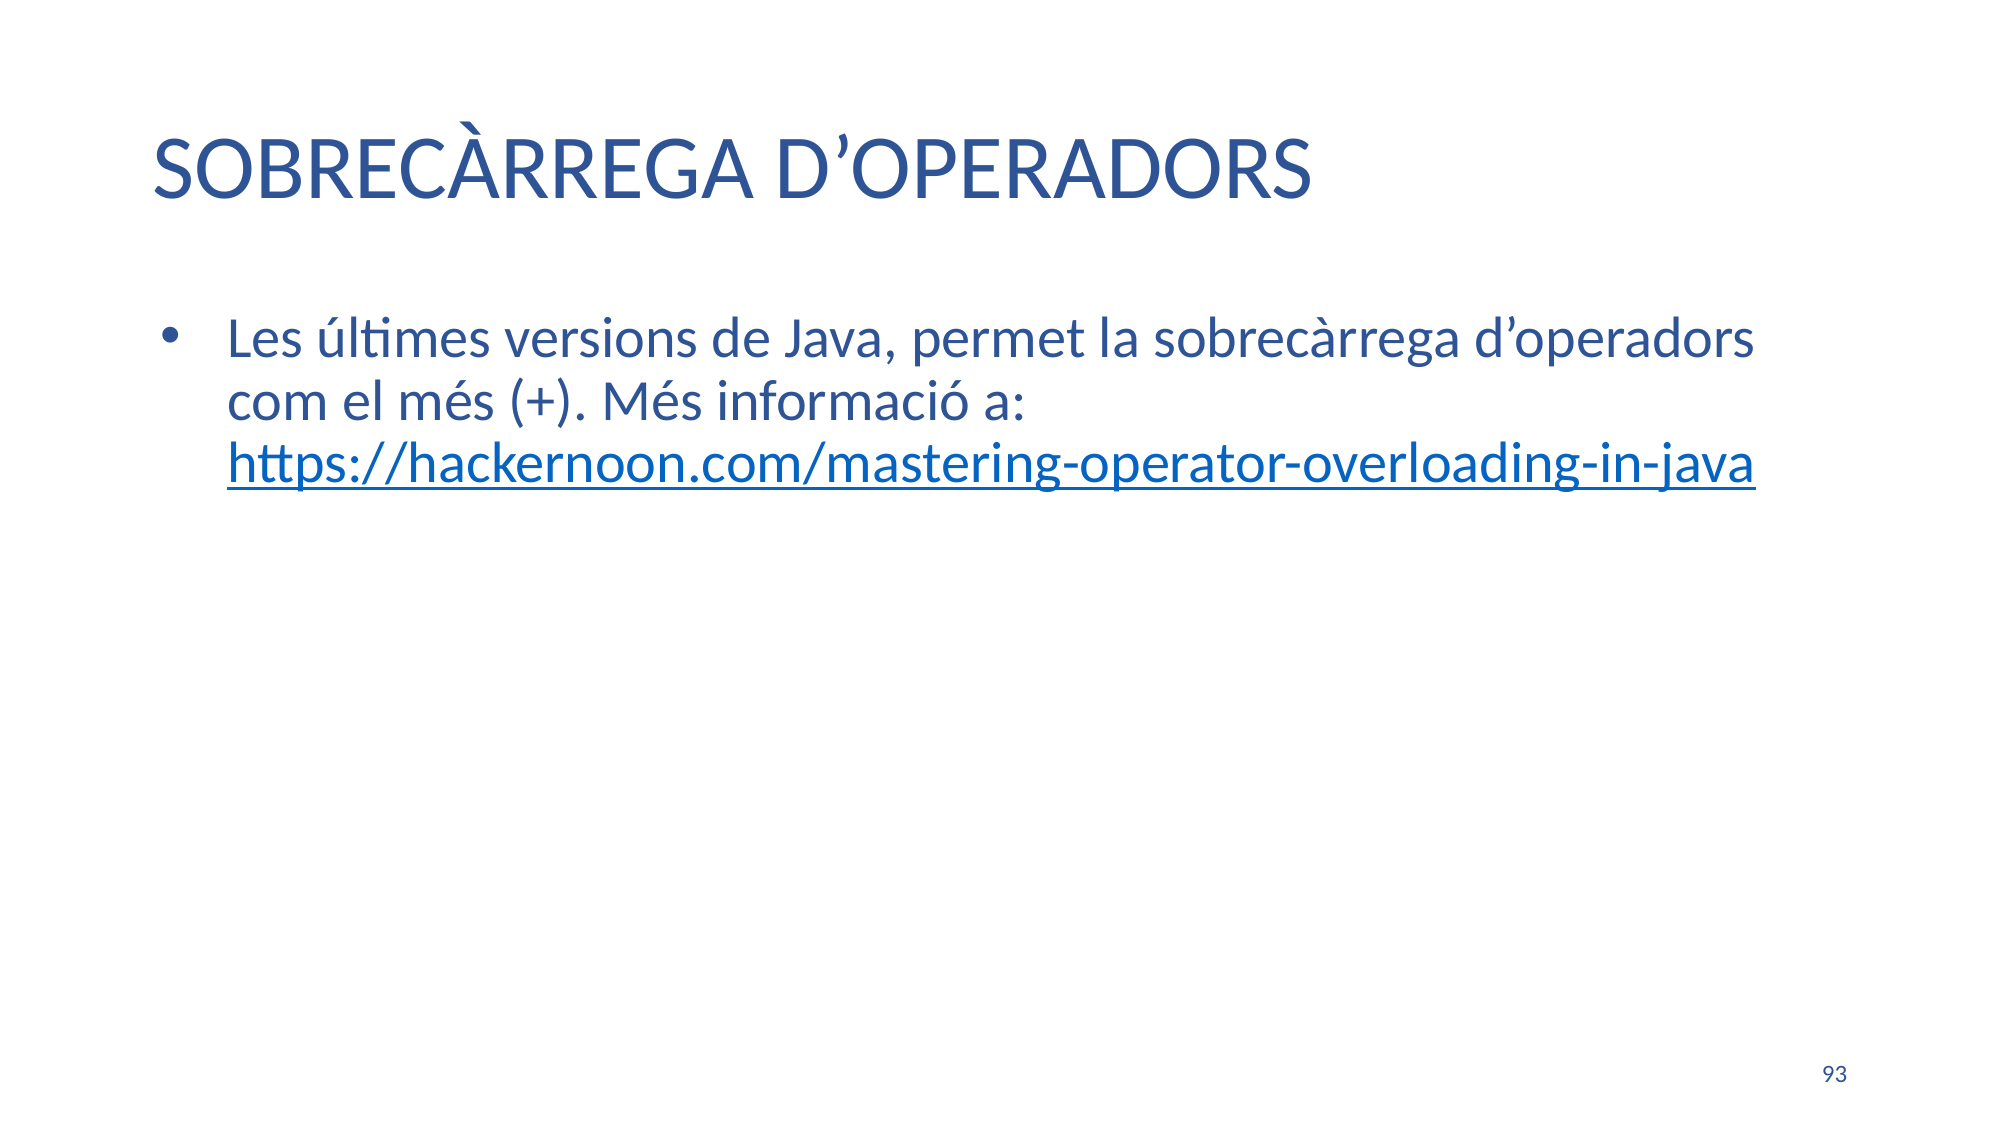

# SOBRECÀRREGA D’OPERADORS
Les últimes versions de Java, permet la sobrecàrrega d’operadors com el més (+). Més informació a: https://hackernoon.com/mastering-operator-overloading-in-java